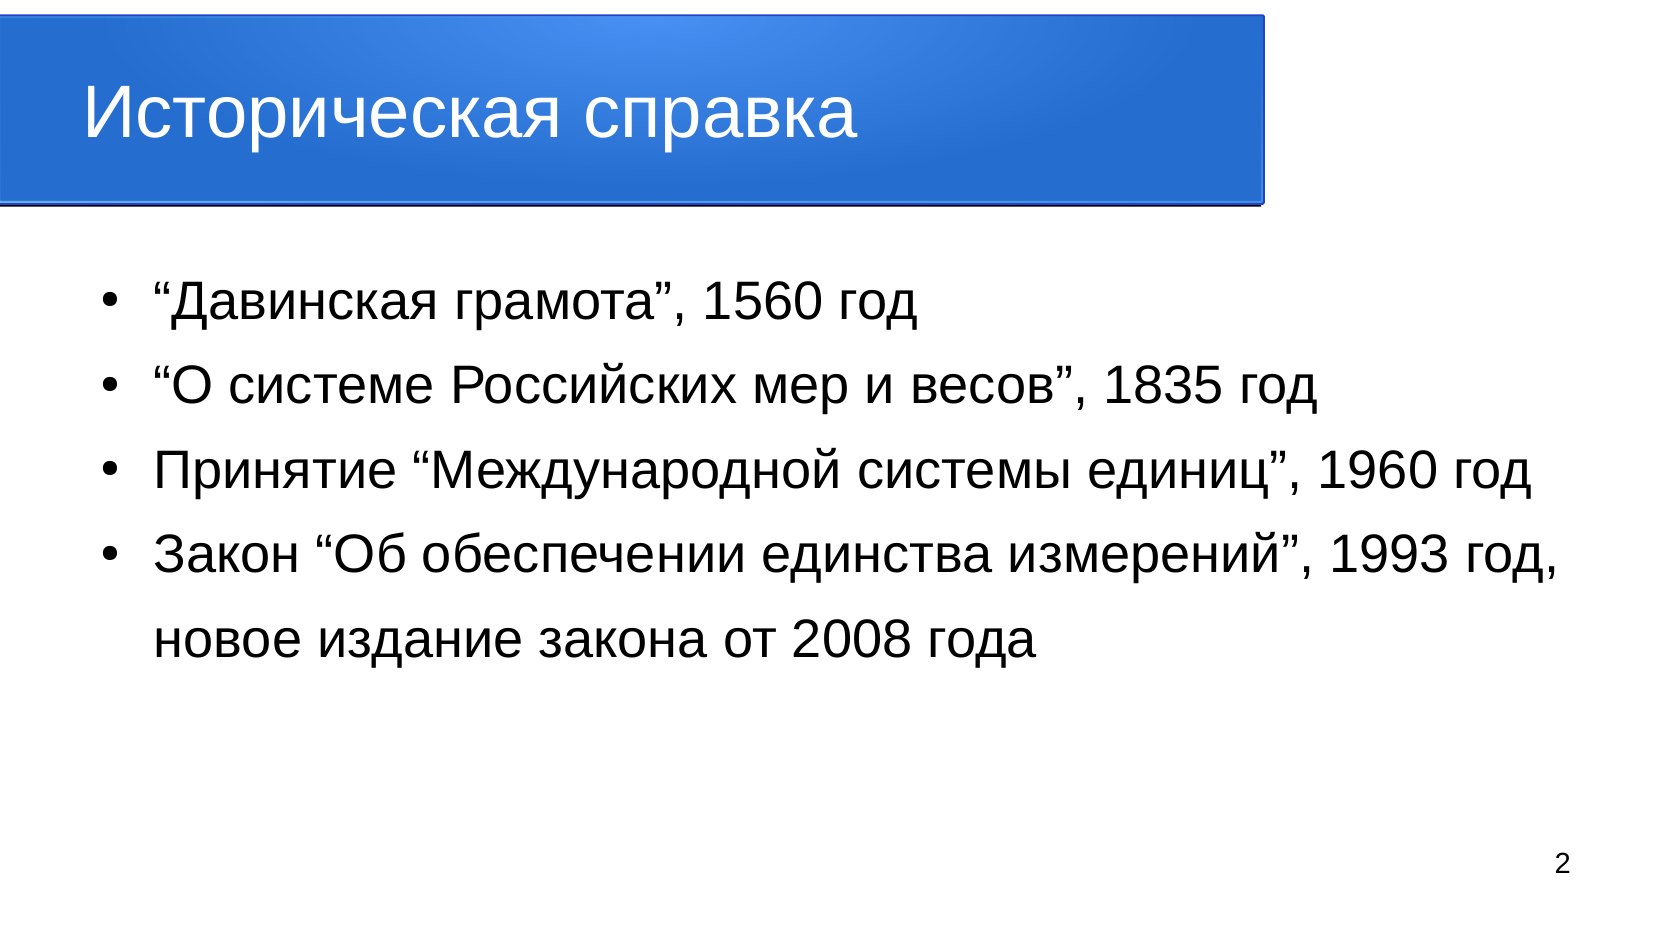

# Историческая справка
“Давинская грамота”, 1560 год
“О системе Российских мер и весов”, 1835 год
Принятие “Международной системы единиц”, 1960 год
Закон “Об обеспечении единства измерений”, 1993 год,
новое издание закона от 2008 года
2